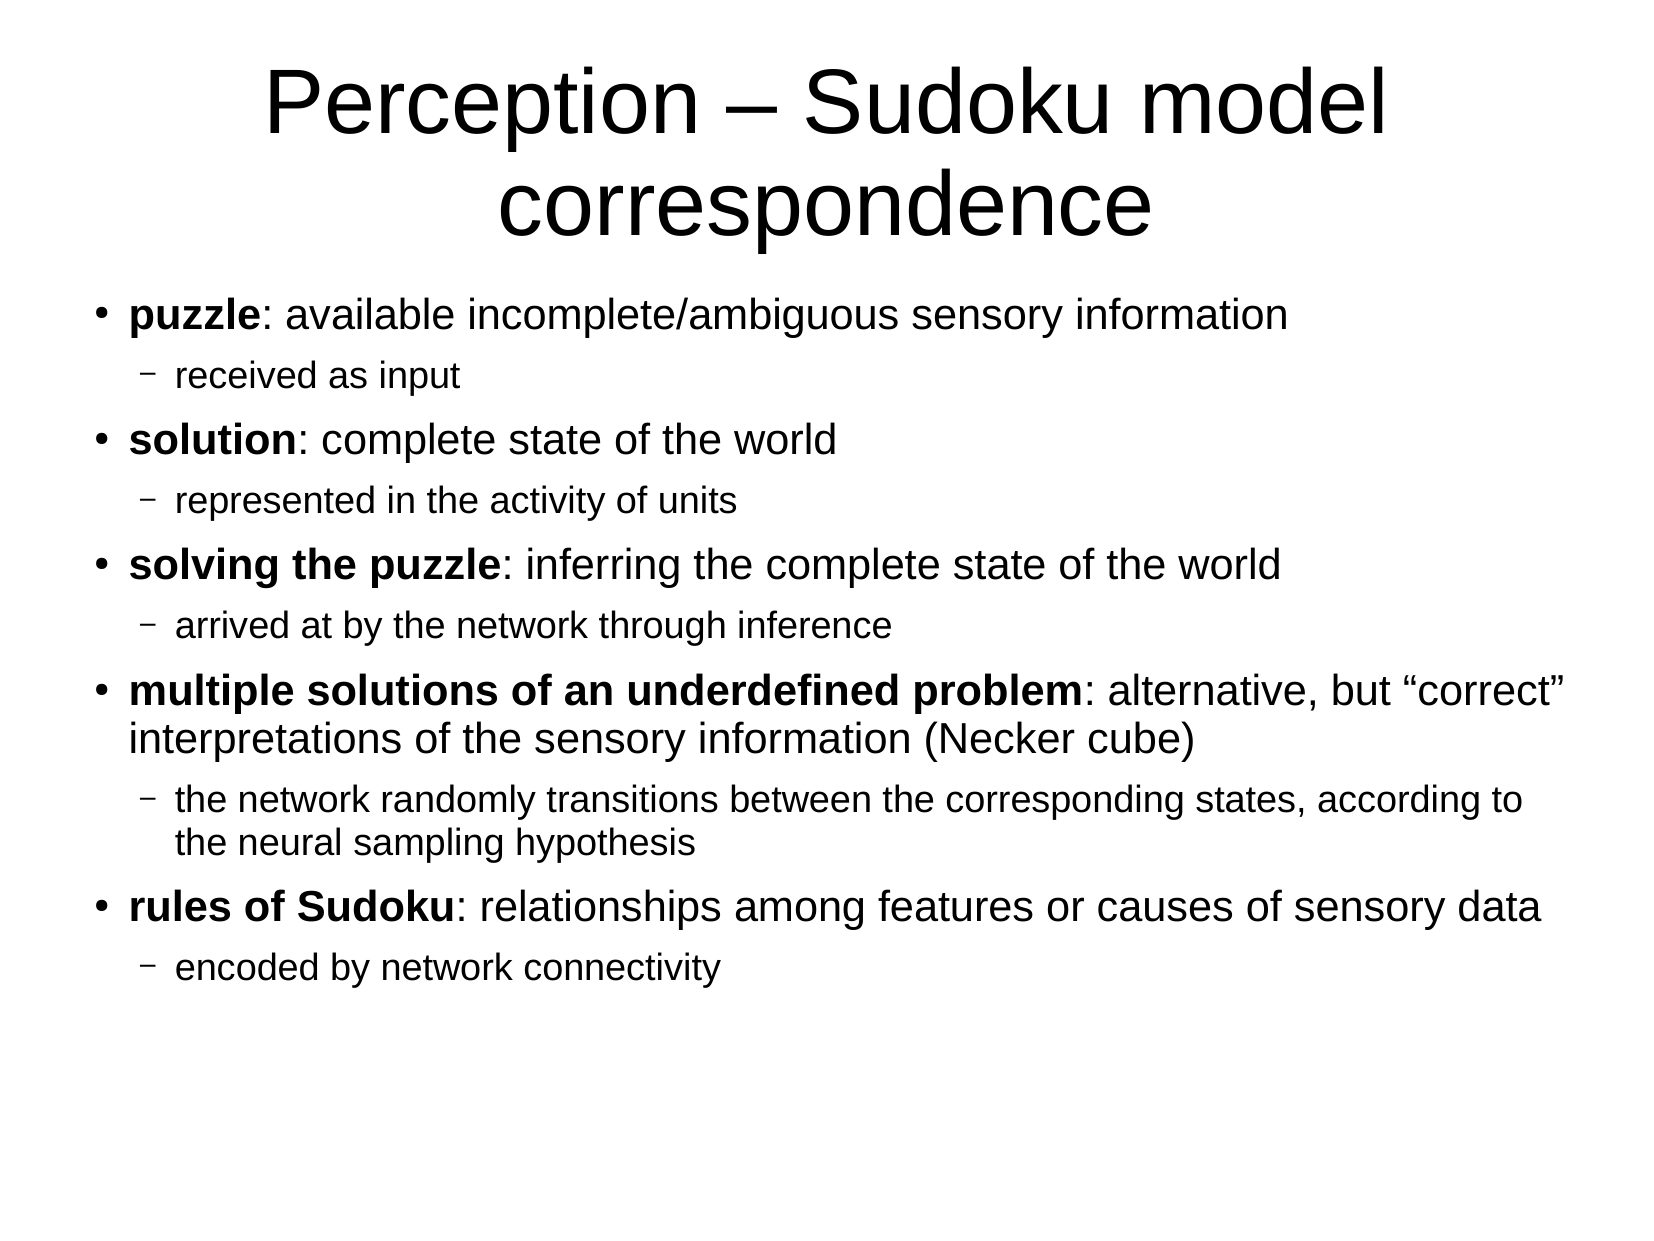

# Perception – Sudoku model correspondence
puzzle: available incomplete/ambiguous sensory information
received as input
solution: complete state of the world
represented in the activity of units
solving the puzzle: inferring the complete state of the world
arrived at by the network through inference
multiple solutions of an underdefined problem: alternative, but “correct” interpretations of the sensory information (Necker cube)
the network randomly transitions between the corresponding states, according to the neural sampling hypothesis
rules of Sudoku: relationships among features or causes of sensory data
encoded by network connectivity